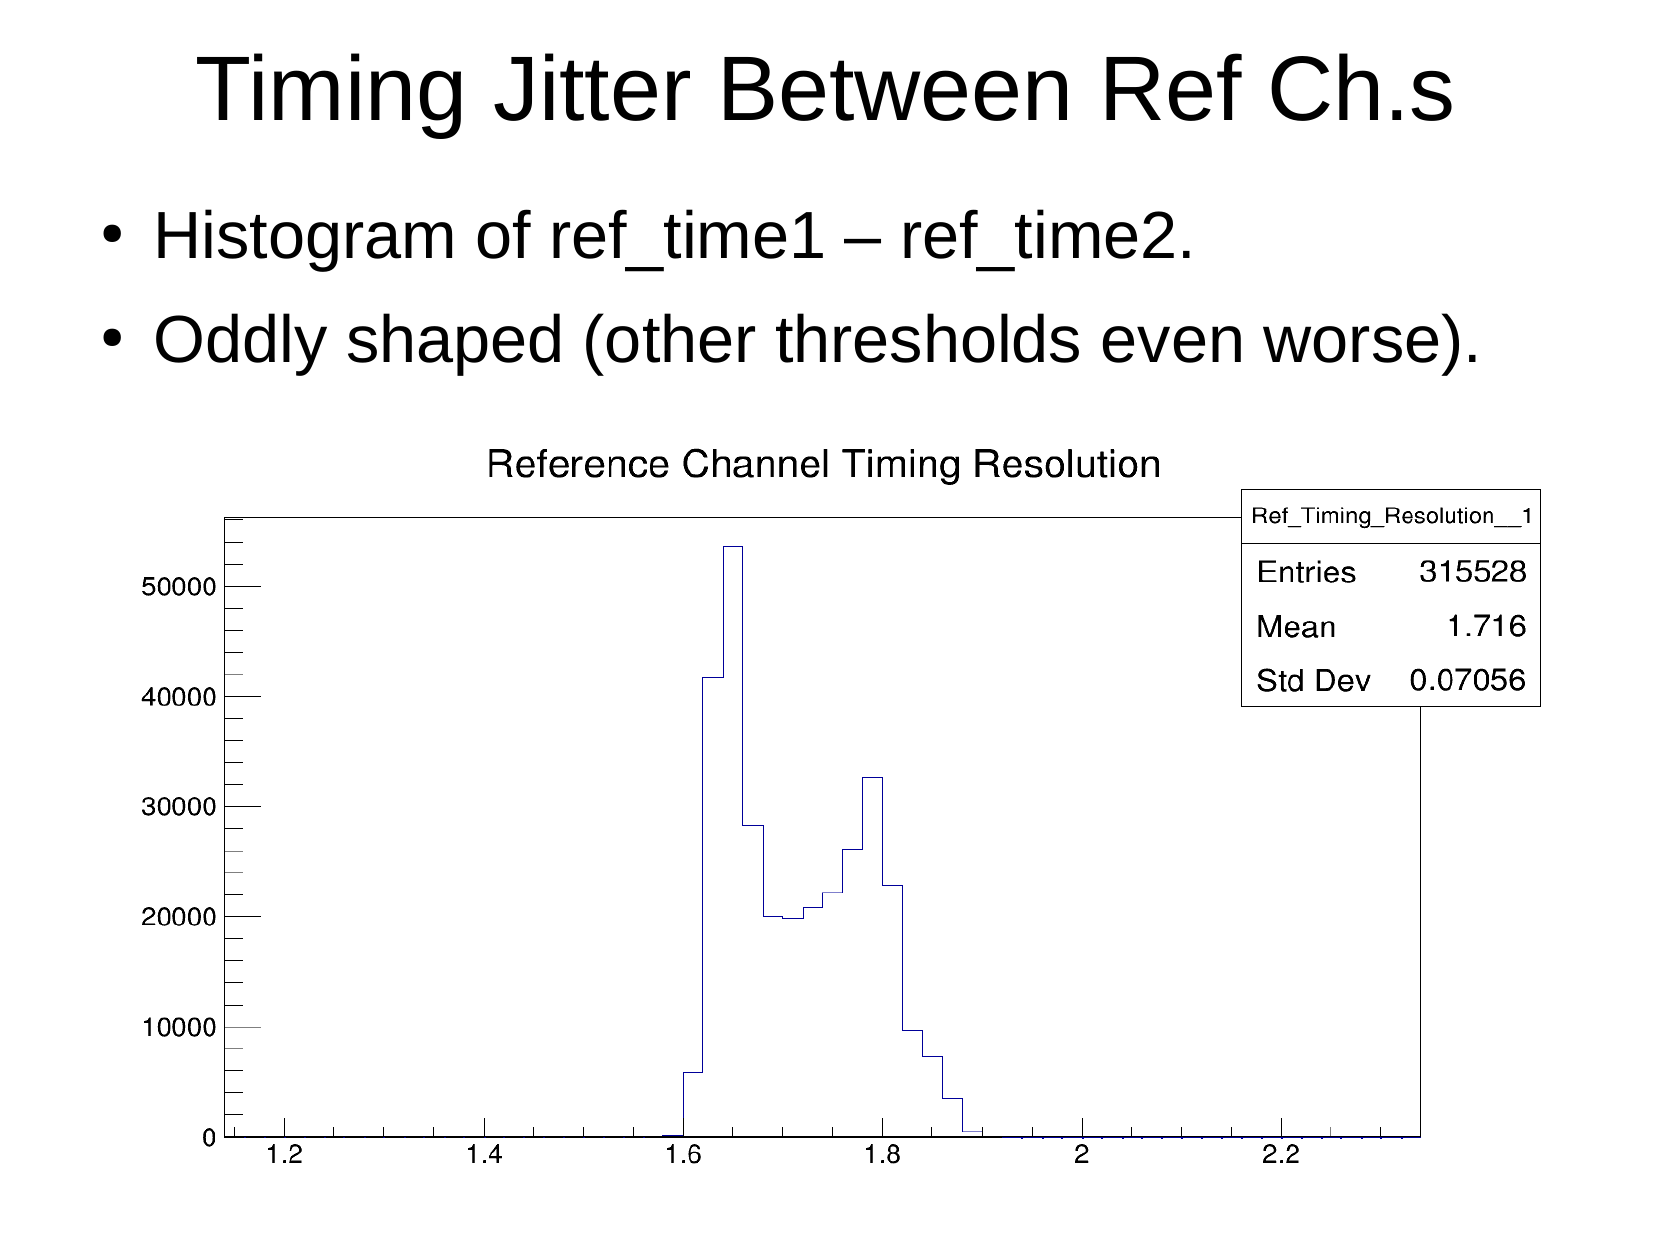

# Timing Jitter Between Ref Ch.s
Histogram of ref_time1 – ref_time2.
Oddly shaped (other thresholds even worse).